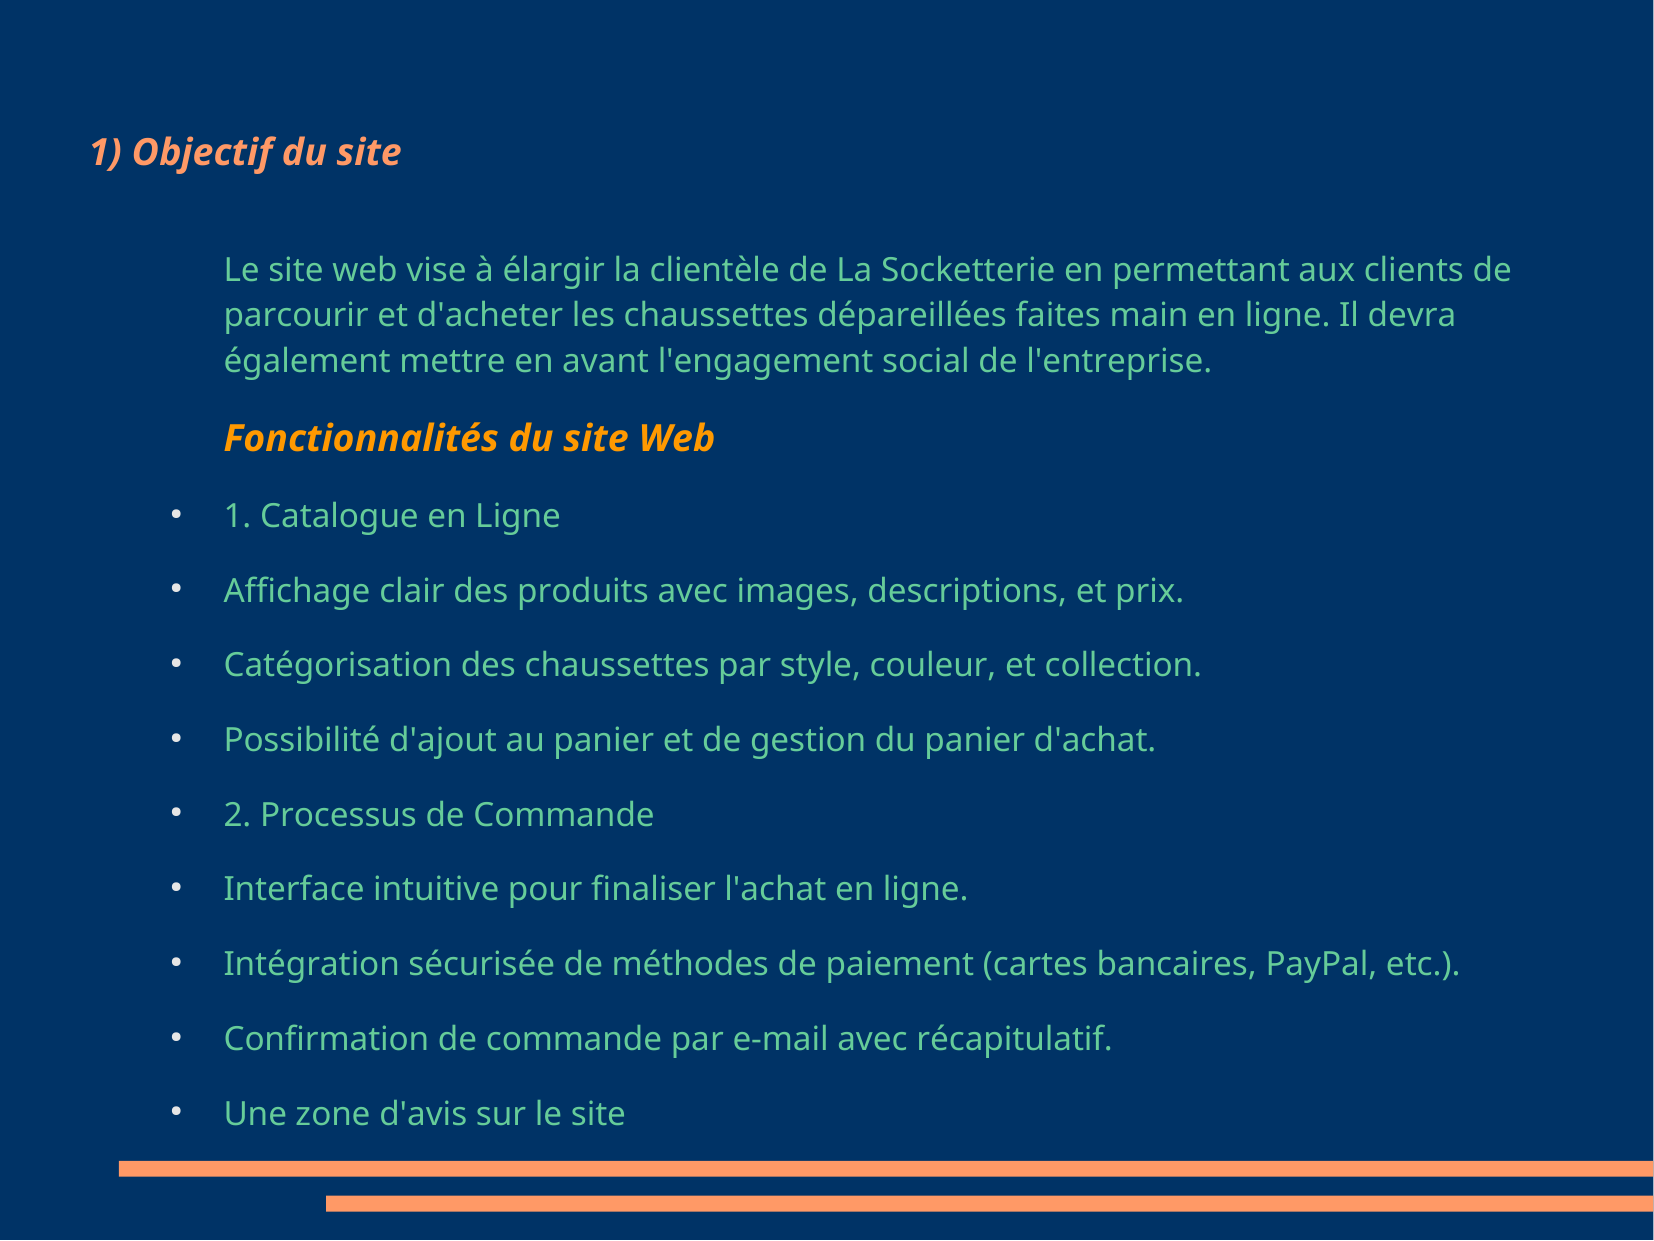

# 1) Objectif du site
Le site web vise à élargir la clientèle de La Socketterie en permettant aux clients de parcourir et d'acheter les chaussettes dépareillées faites main en ligne. Il devra également mettre en avant l'engagement social de l'entreprise.
Fonctionnalités du site Web
1. Catalogue en Ligne
Affichage clair des produits avec images, descriptions, et prix.
Catégorisation des chaussettes par style, couleur, et collection.
Possibilité d'ajout au panier et de gestion du panier d'achat.
2. Processus de Commande
Interface intuitive pour finaliser l'achat en ligne.
Intégration sécurisée de méthodes de paiement (cartes bancaires, PayPal, etc.).
Confirmation de commande par e-mail avec récapitulatif.
Une zone d'avis sur le site